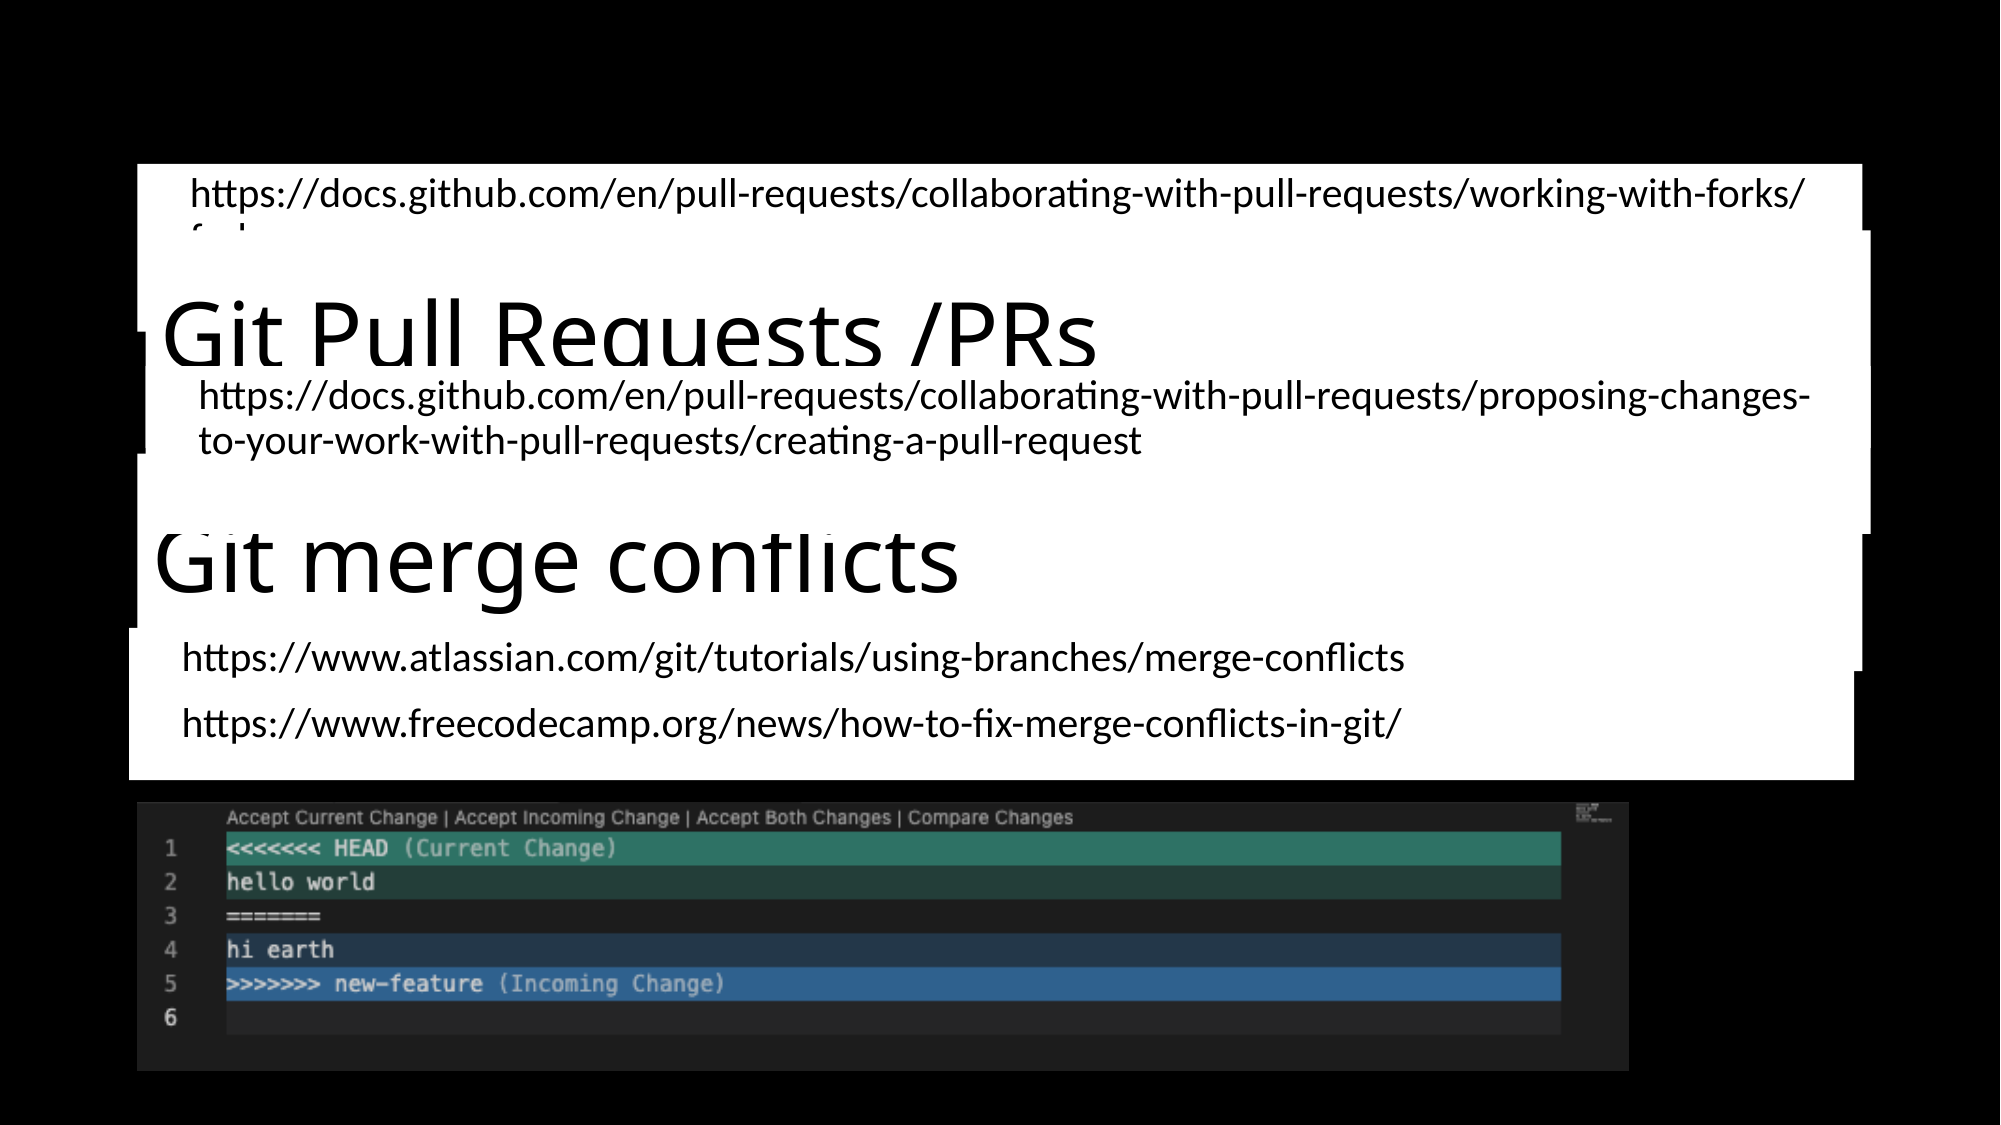

# Git clone / Fork
https://docs.github.com/en/pull-requests/collaborating-with-pull-requests/working-with-forks/fork-a-repo
Git Pull Requests /PRs
https://docs.github.com/en/pull-requests/collaborating-with-pull-requests/proposing-changes-to-your-work-with-pull-requests/creating-a-pull-request
Git merge conflicts
https://www.atlassian.com/git/tutorials/using-branches/merge-conflicts
https://www.freecodecamp.org/news/how-to-fix-merge-conflicts-in-git/